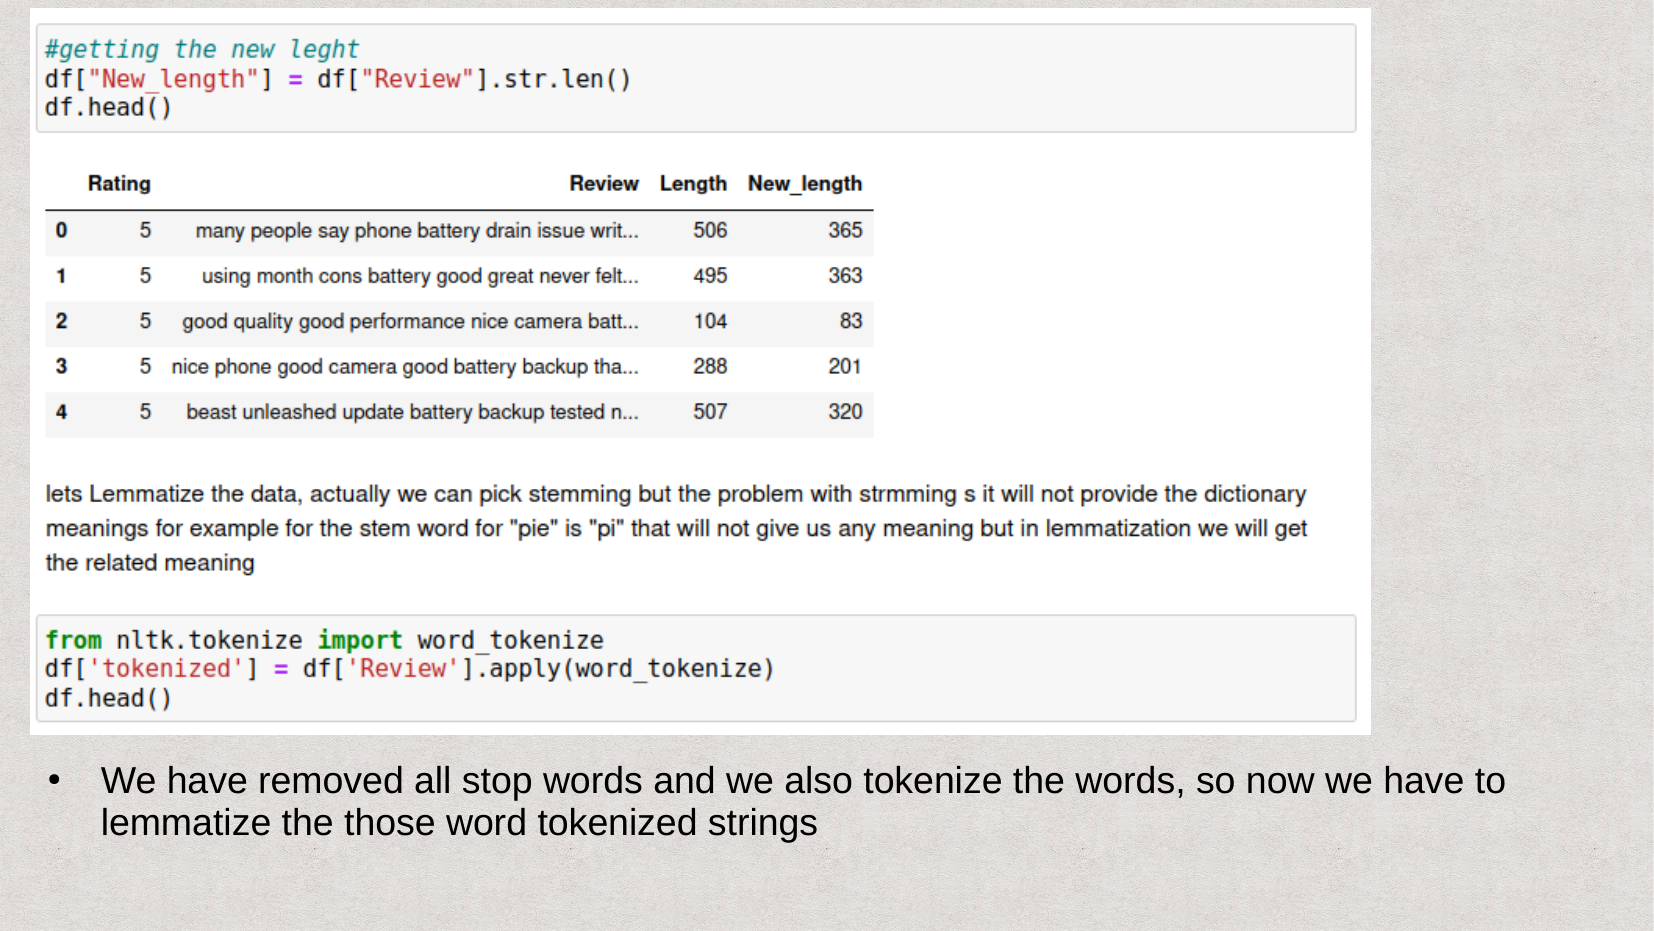

# We have removed all stop words and we also tokenize the words, so now we have to lemmatize the those word tokenized strings